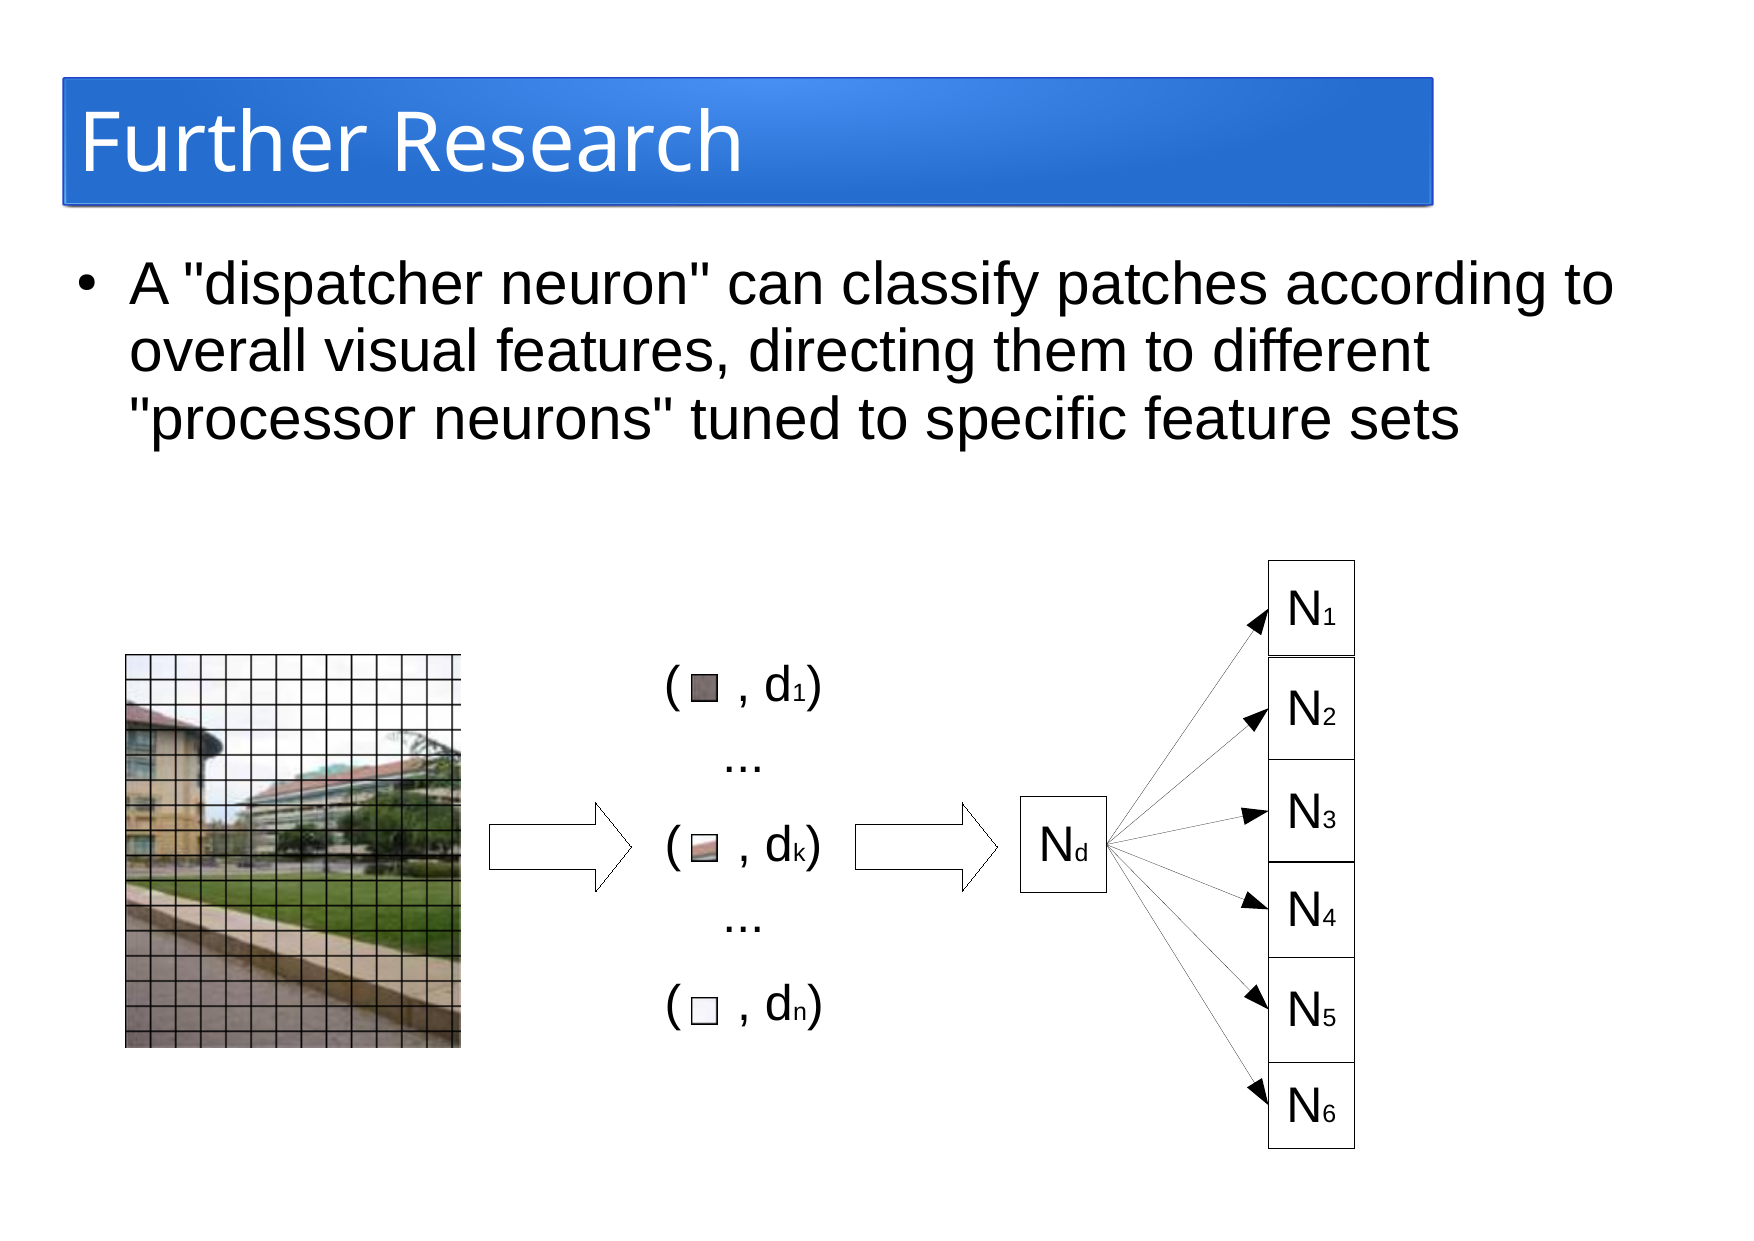

# Further Research
A "dispatcher neuron" can classify patches according to overall visual features, directing them to different "processor neurons" tuned to specific feature sets
N1
( , d1)
N2
...
N3
Nd
( , dk)
N4
...
N5
( , dn)
N6